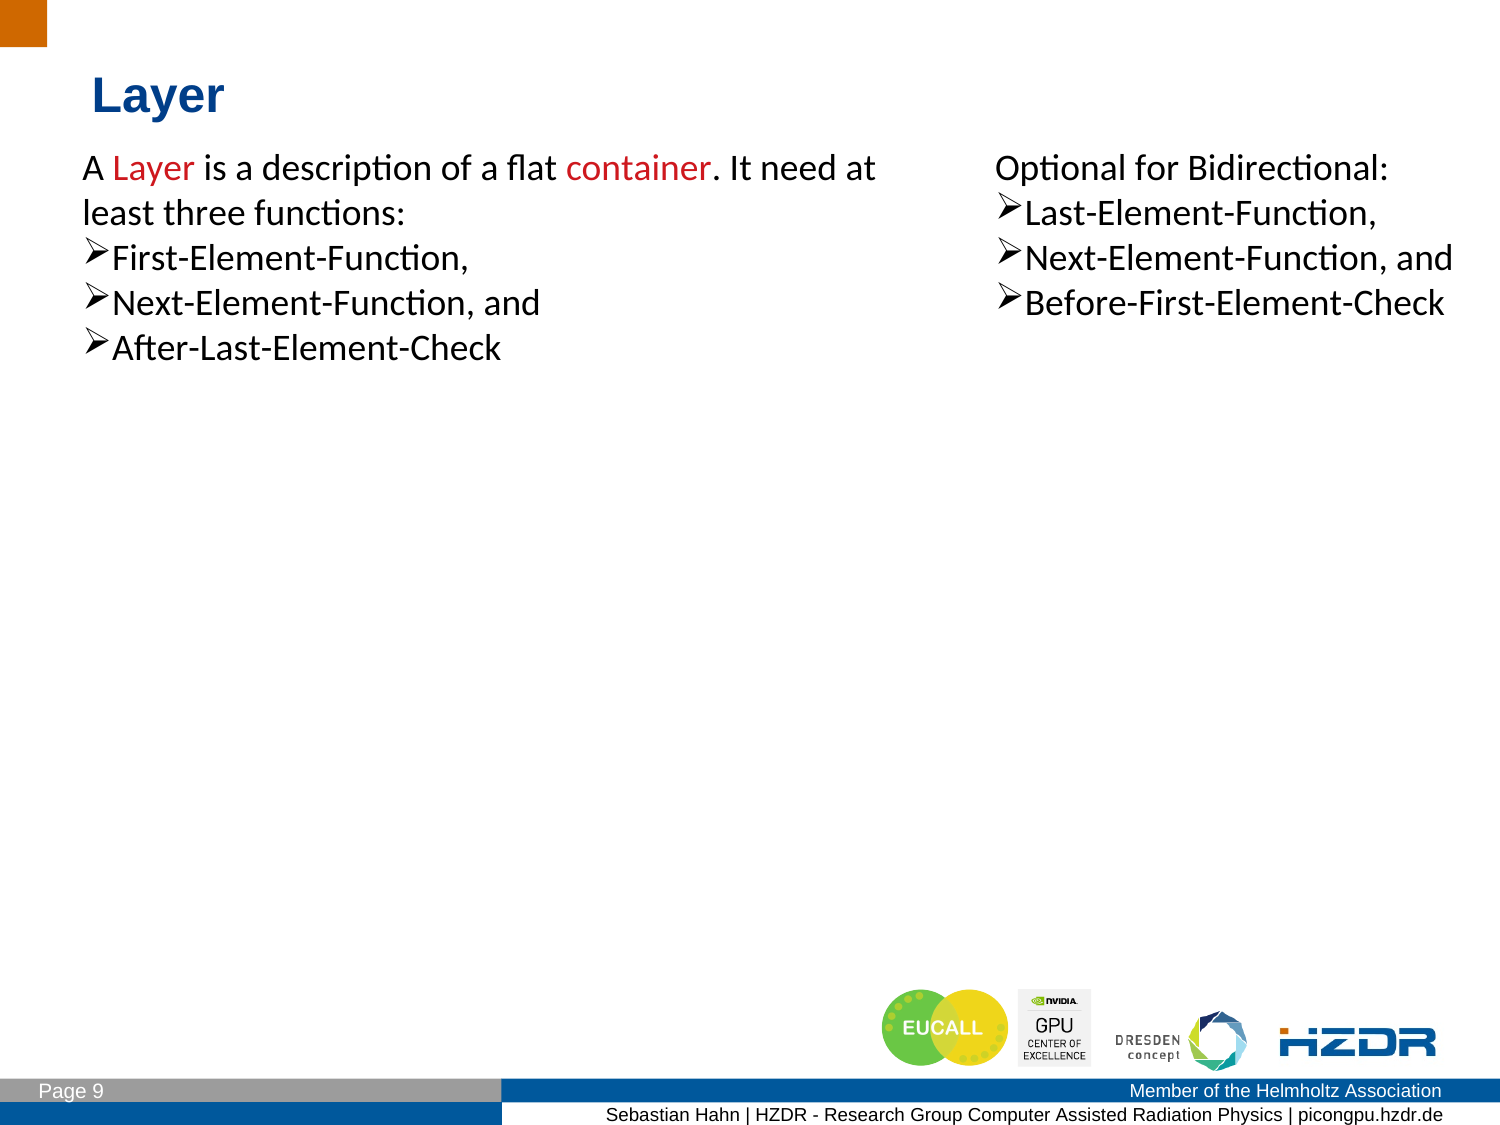

# Layer
A Layer is a description of a flat container. It need at
least three functions:
First-Element-Function,
Next-Element-Function, and
After-Last-Element-Check
Optional for Bidirectional:
Last-Element-Function,
Next-Element-Function, and
Before-First-Element-Check